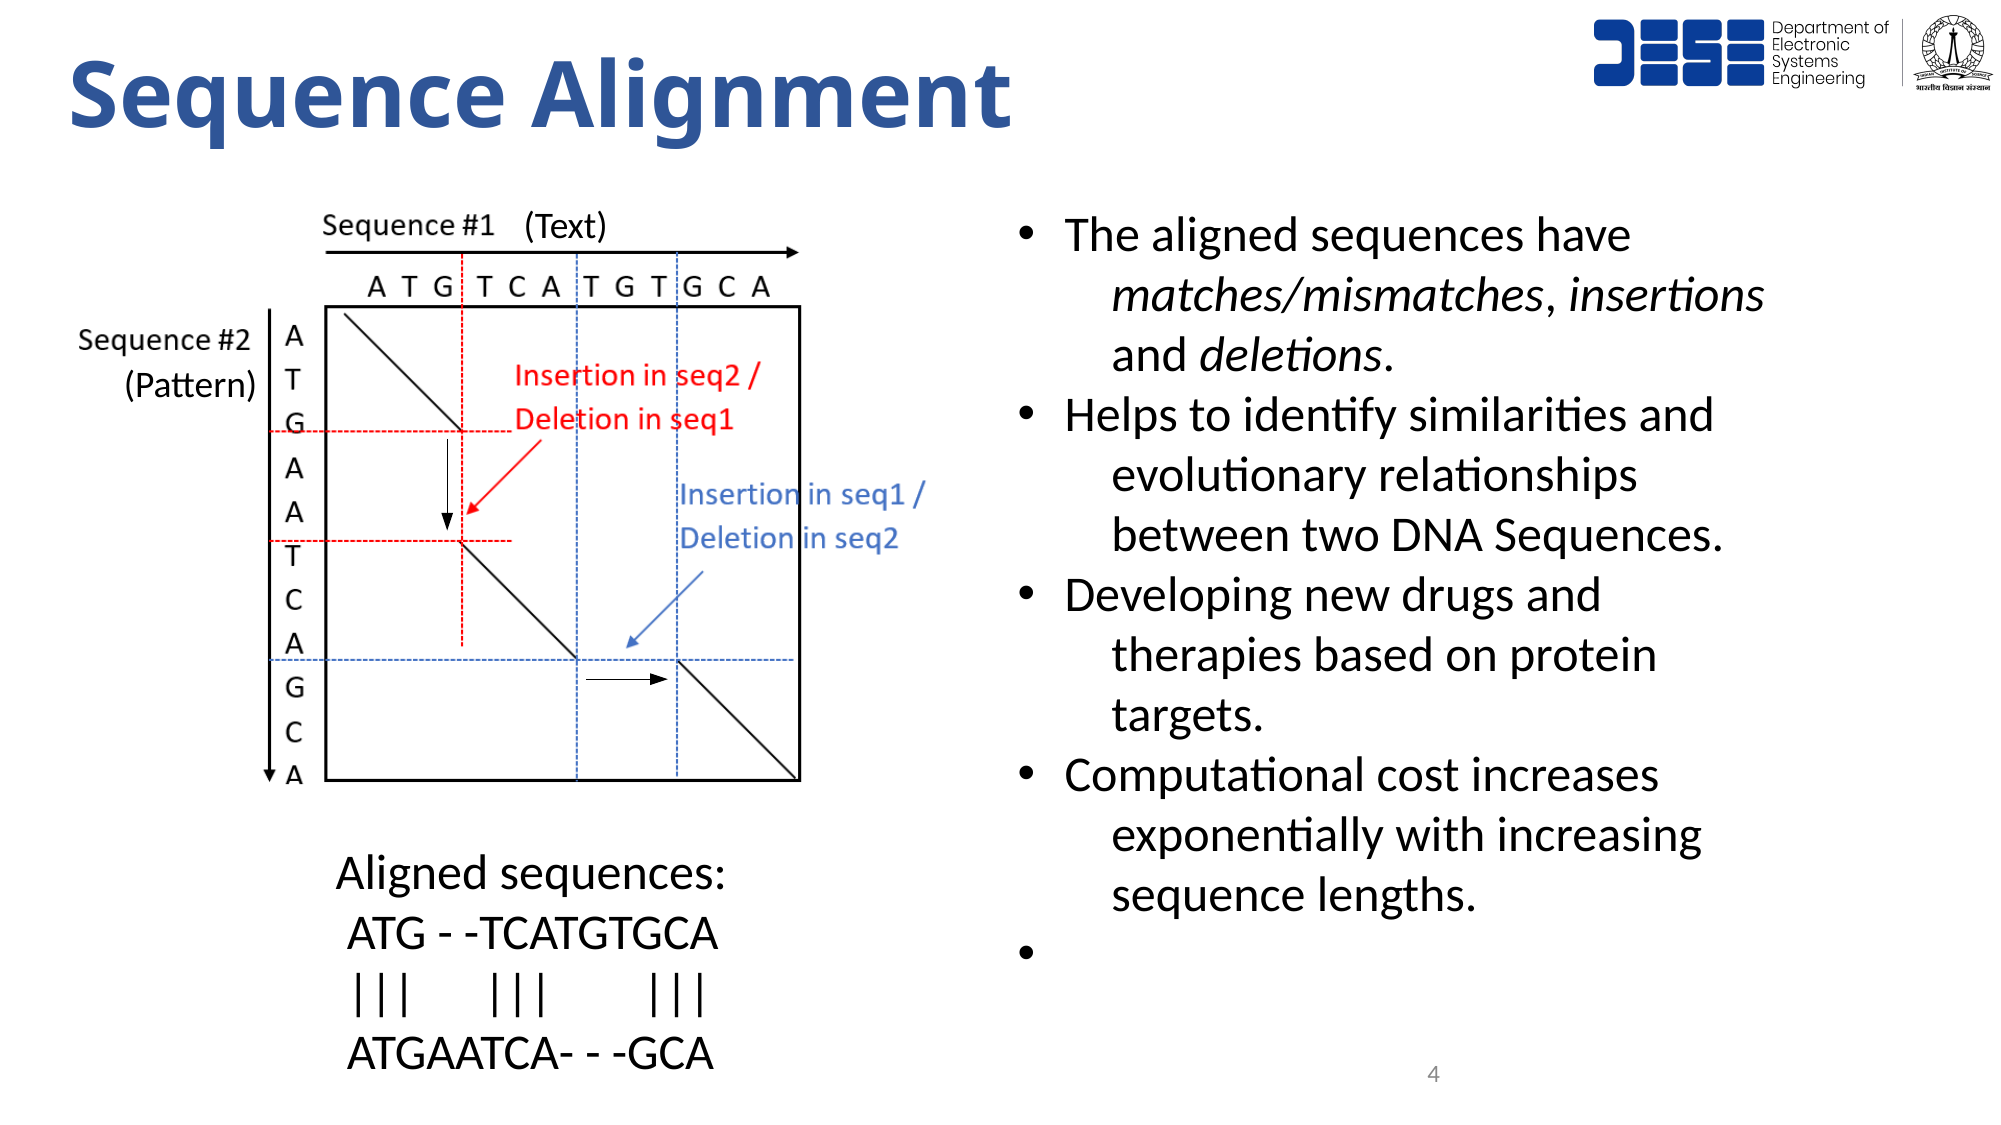

# Sequence Alignment
(Text)
The aligned sequences have matches/mismatches, insertions and deletions.
Helps to identify similarities and evolutionary relationships between two DNA Sequences.
Developing new drugs and therapies based on protein targets.
Computational cost increases exponentially with increasing sequence lengths.
(Pattern)
Aligned sequences:
 ATG - -TCATGTGCA
 ||| ||| |||
 ATGAATCA- - -GCA
4